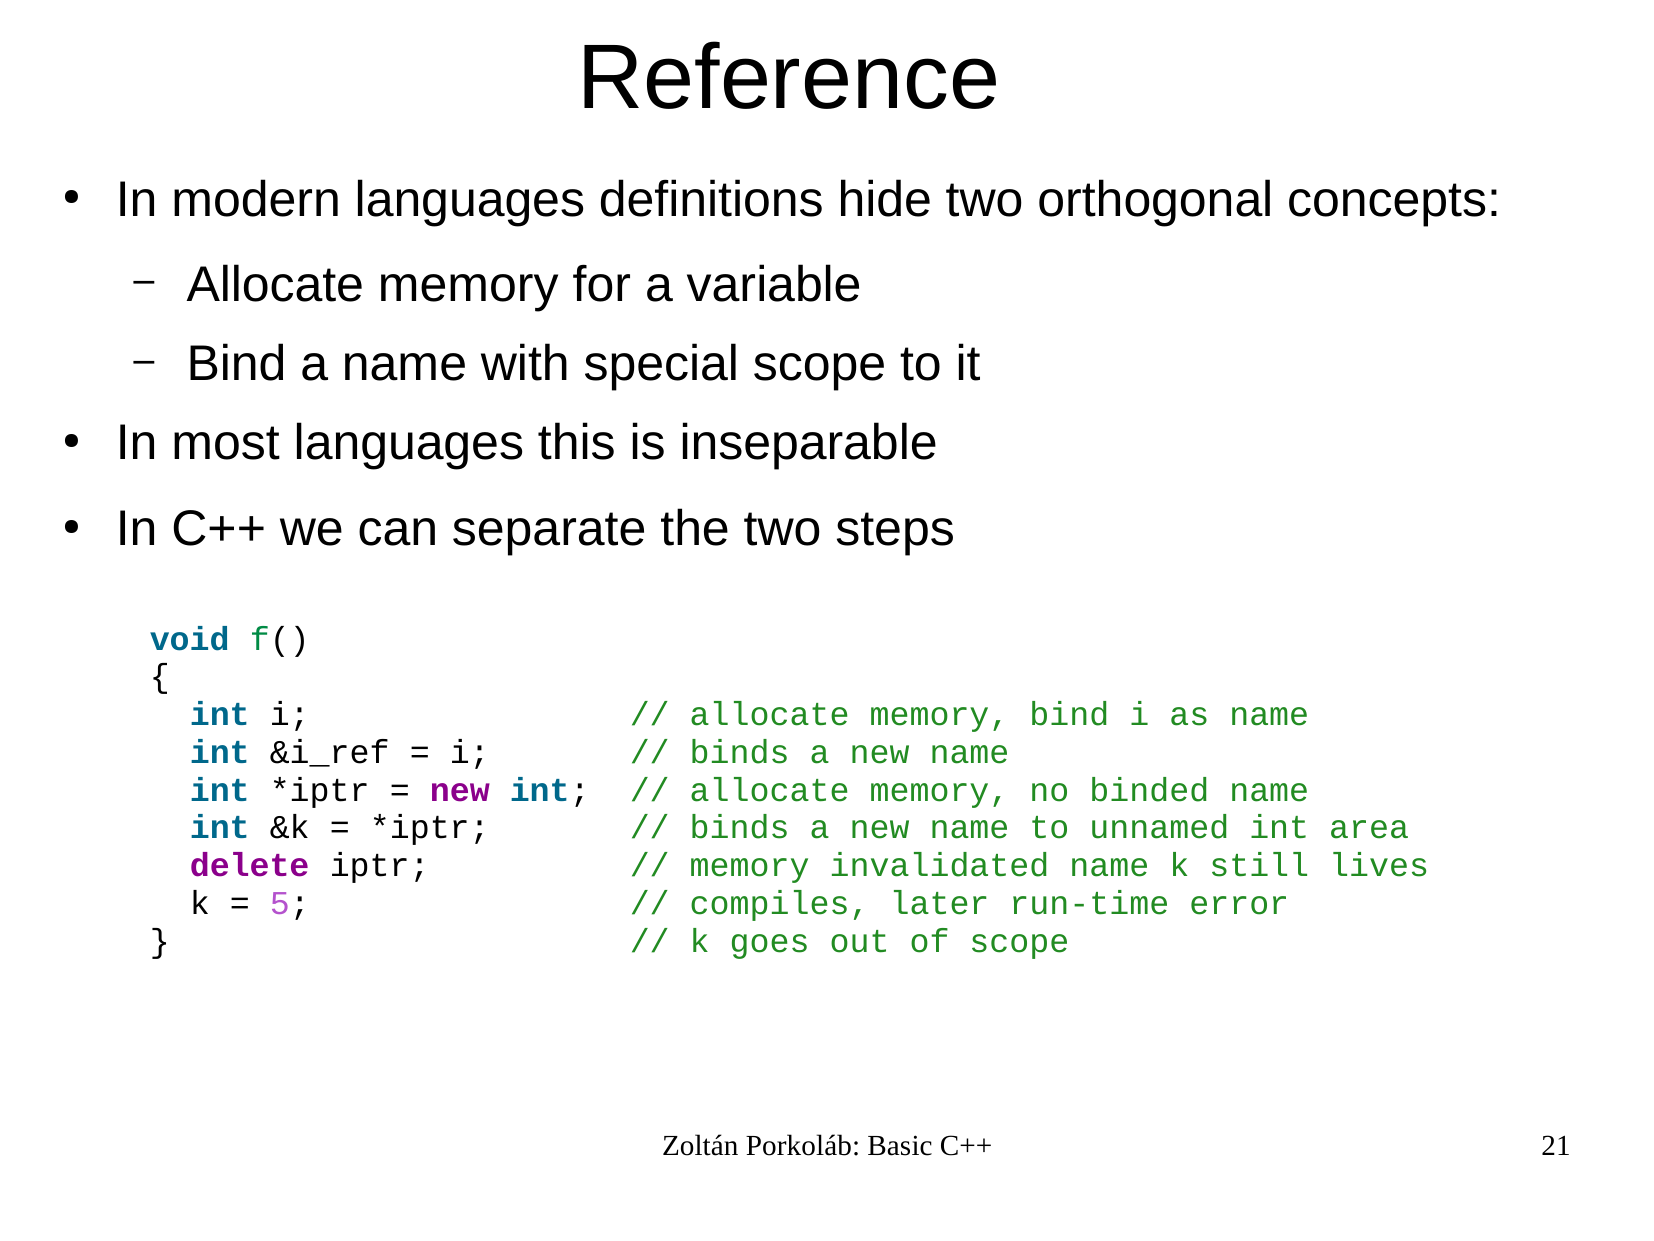

# Reference
In modern languages definitions hide two orthogonal concepts:
Allocate memory for a variable
Bind a name with special scope to it
In most languages this is inseparable
In C++ we can separate the two steps
void f()
{
 int i; // allocate memory, bind i as name
 int &i_ref = i; // binds a new name
 int *iptr = new int; // allocate memory, no binded name
 int &k = *iptr; // binds a new name to unnamed int area
 delete iptr; // memory invalidated name k still lives
 k = 5; // compiles, later run-time error
} // k goes out of scope
Zoltán Porkoláb: Basic C++
21